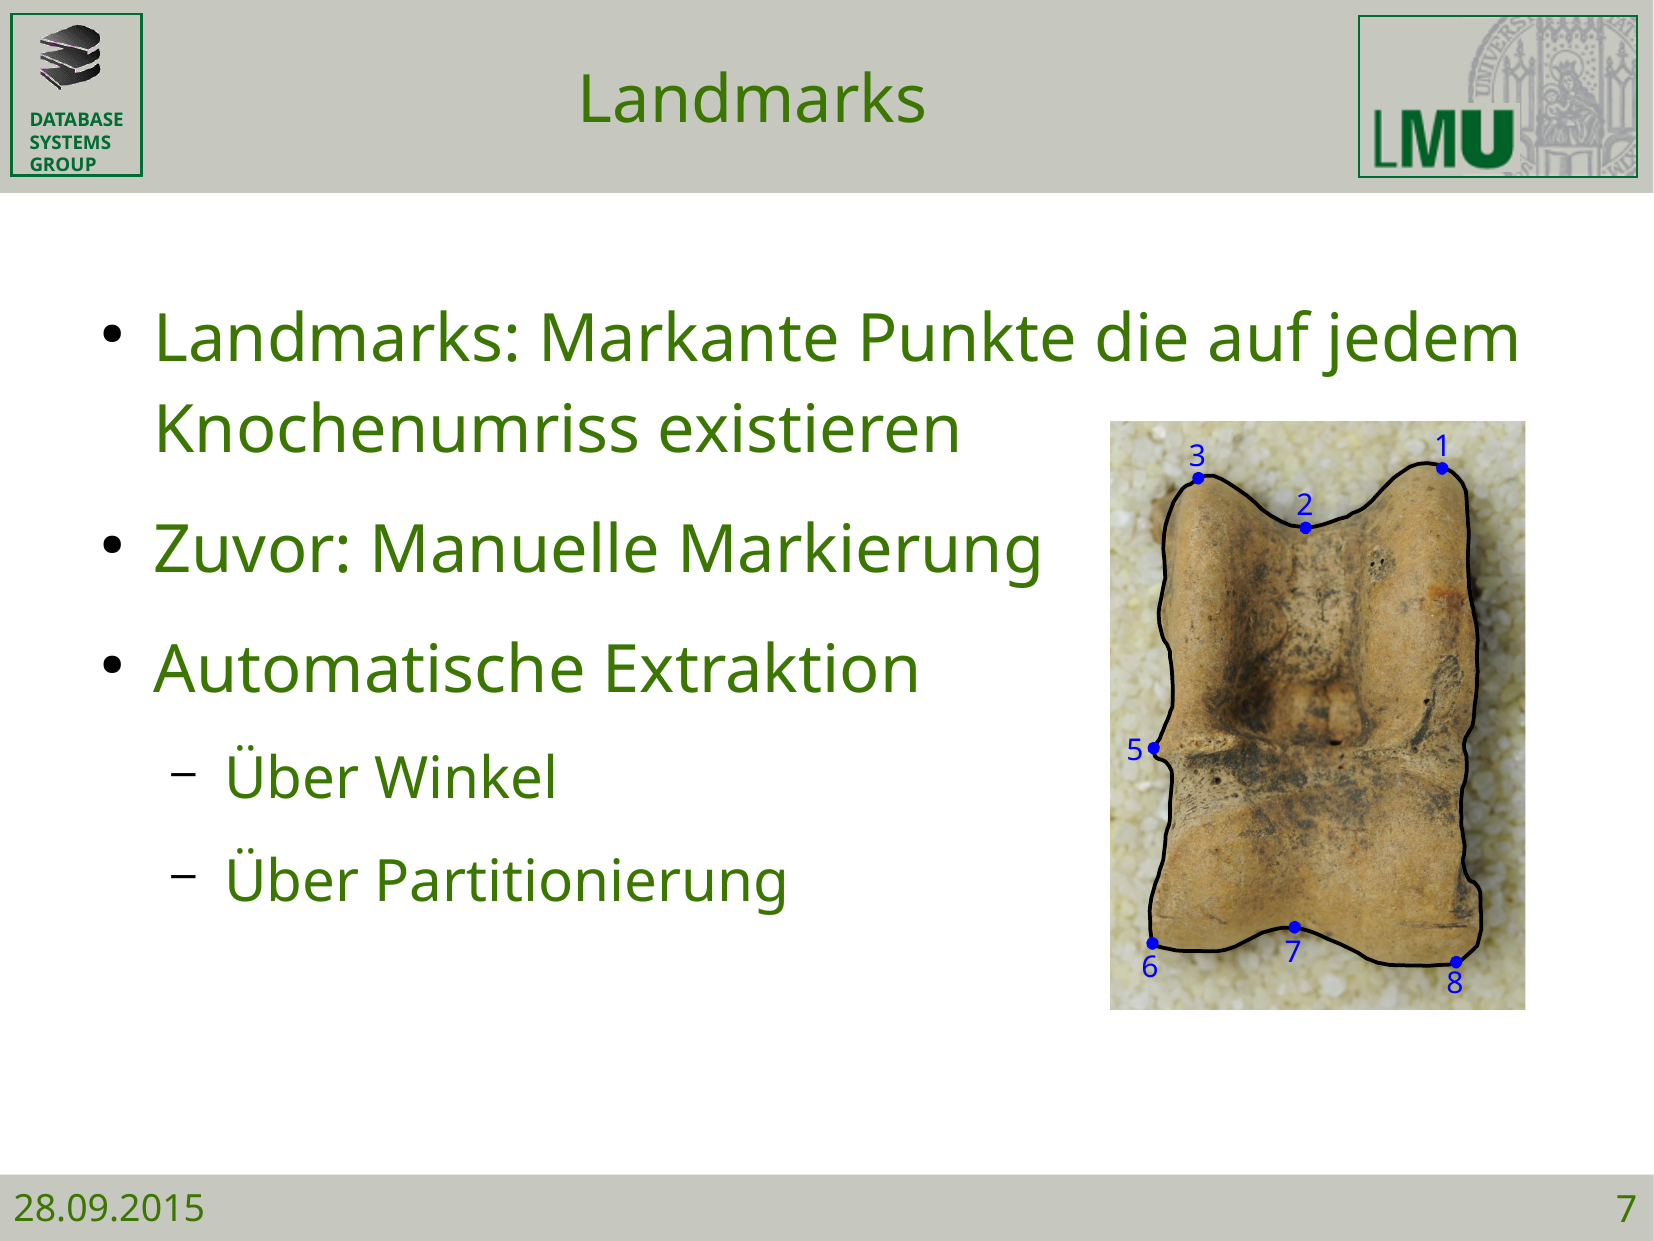

# Landmarks
Landmarks: Markante Punkte die auf jedem Knochenumriss existieren
Zuvor: Manuelle Markierung
Automatische Extraktion
Über Winkel
Über Partitionierung
28.09.2015
7